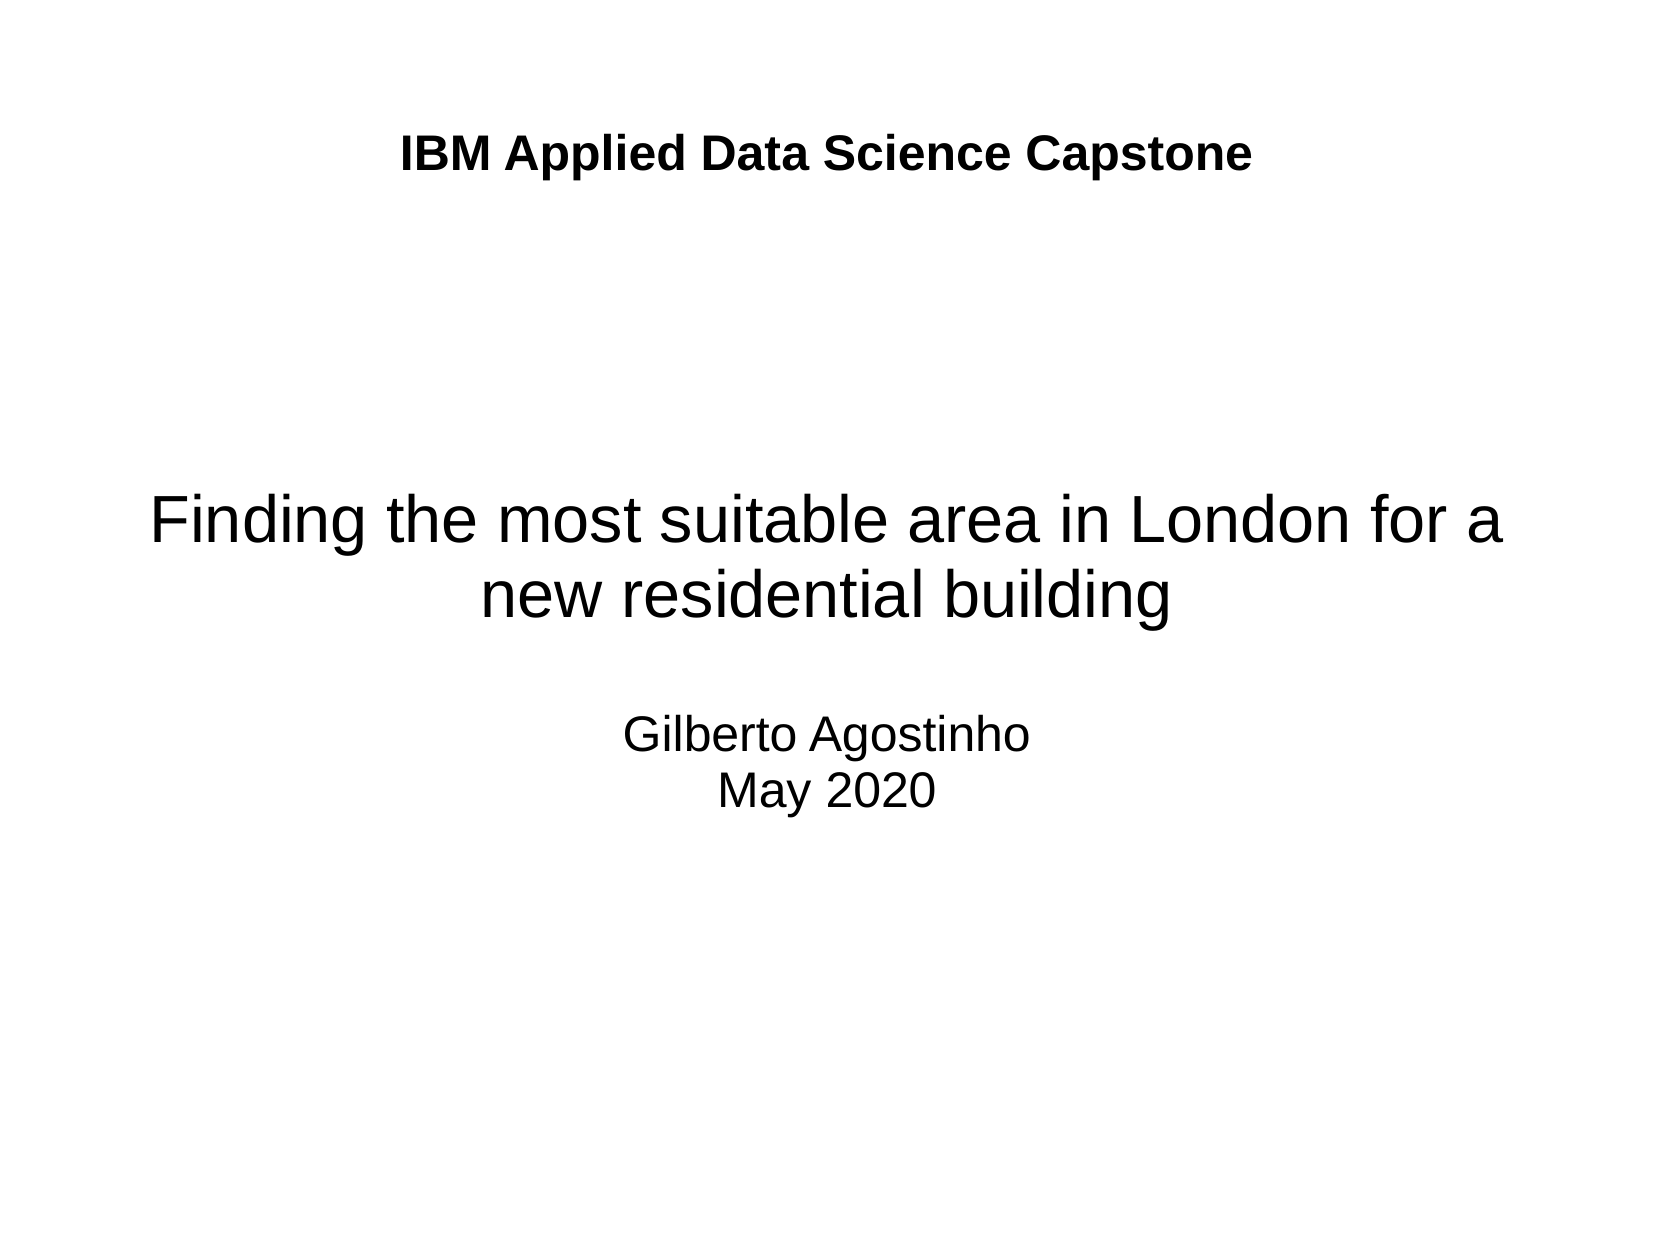

# IBM Applied Data Science Capstone
Finding the most suitable area in London for a new residential building
Gilberto Agostinho
May 2020